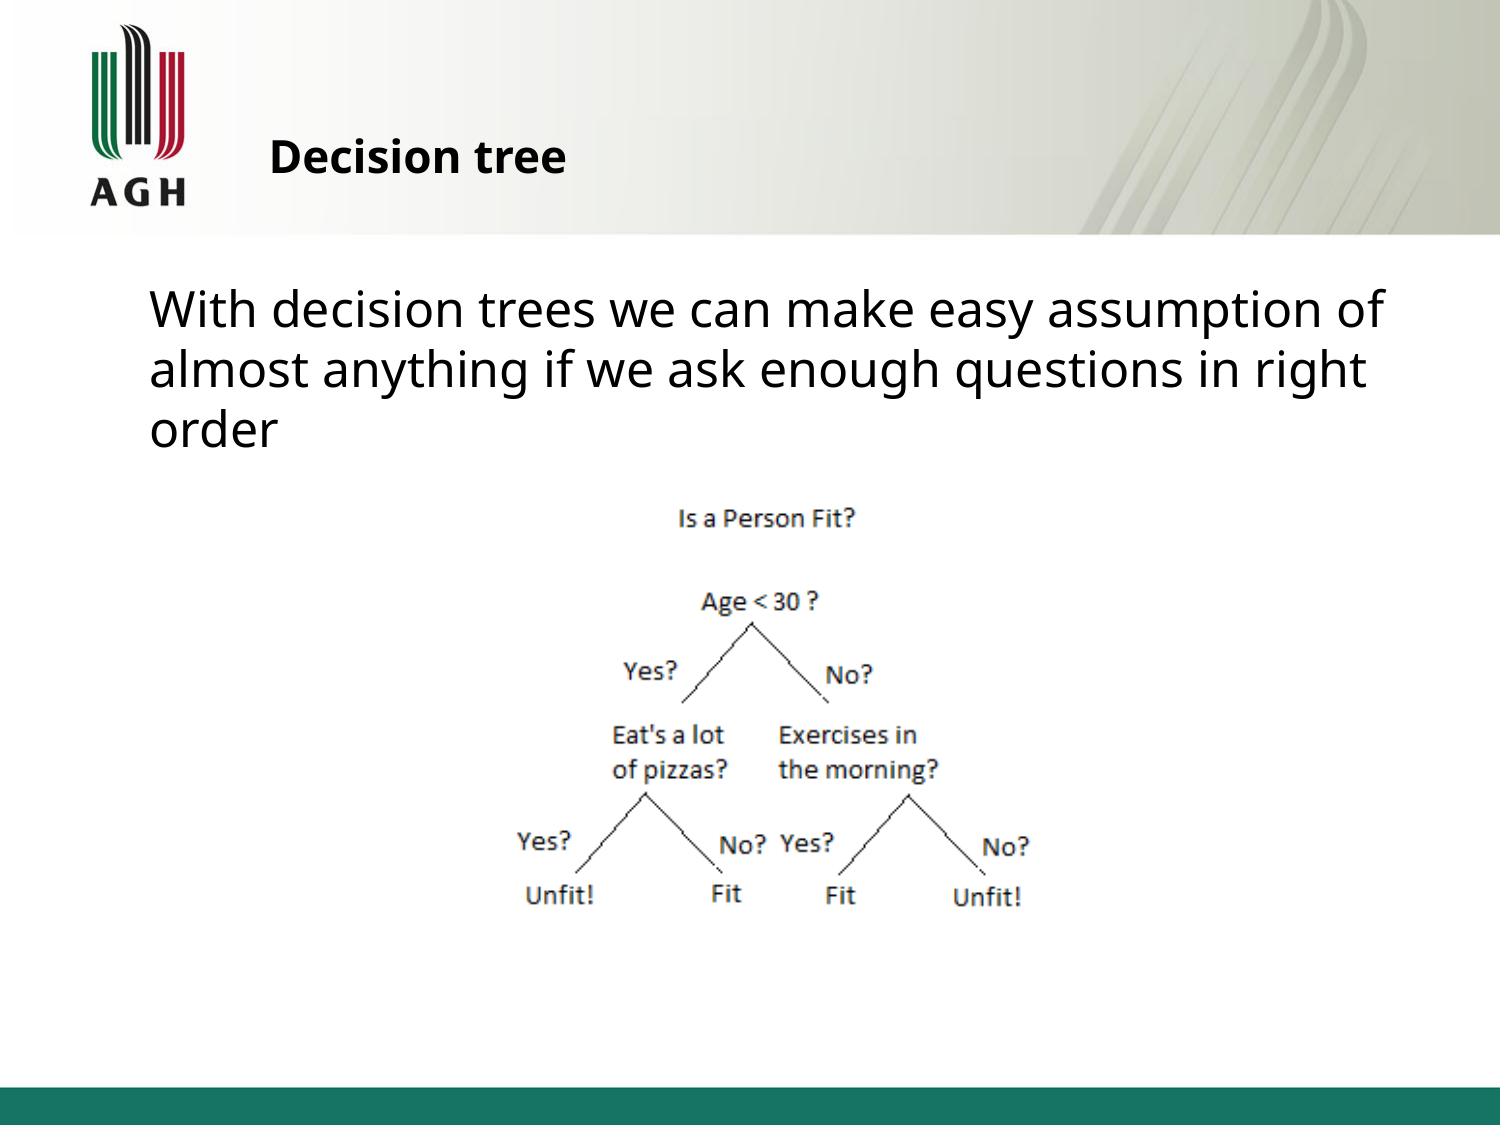

Decision tree
With decision trees we can make easy assumption of almost anything if we ask enough questions in right order